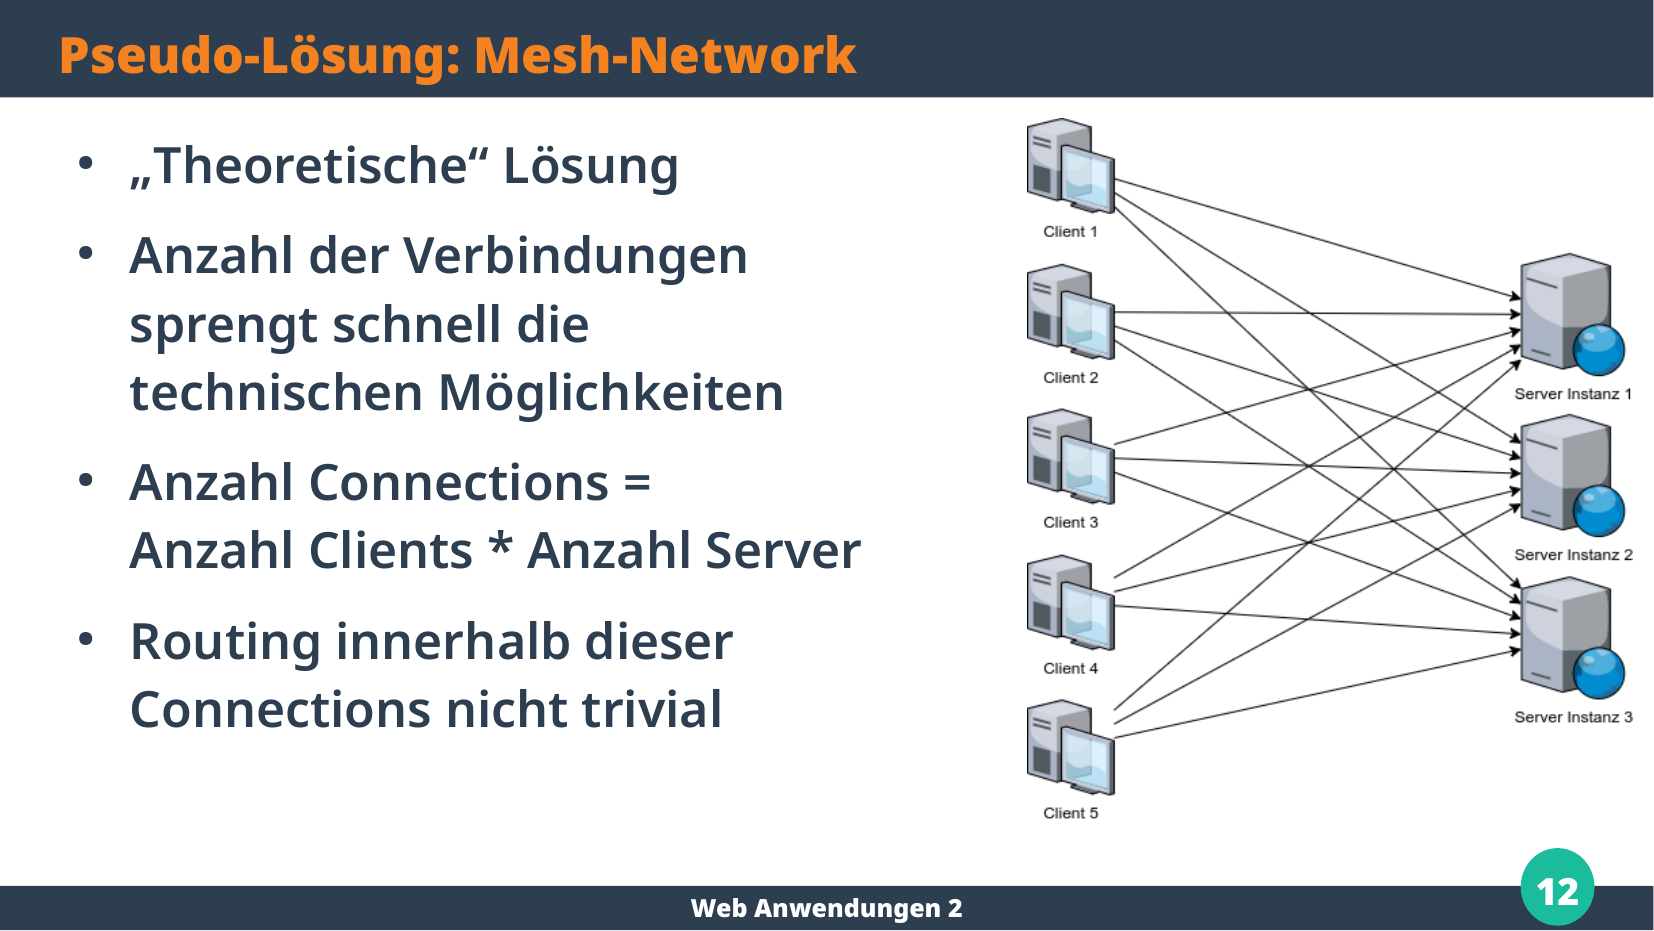

# Pseudo-Lösung: Mesh-Network
„Theoretische“ Lösung
Anzahl der Verbindungen sprengt schnell die technischen Möglichkeiten
Anzahl Connections =
Anzahl Clients * Anzahl Server
Routing innerhalb dieser Connections nicht trivial
12